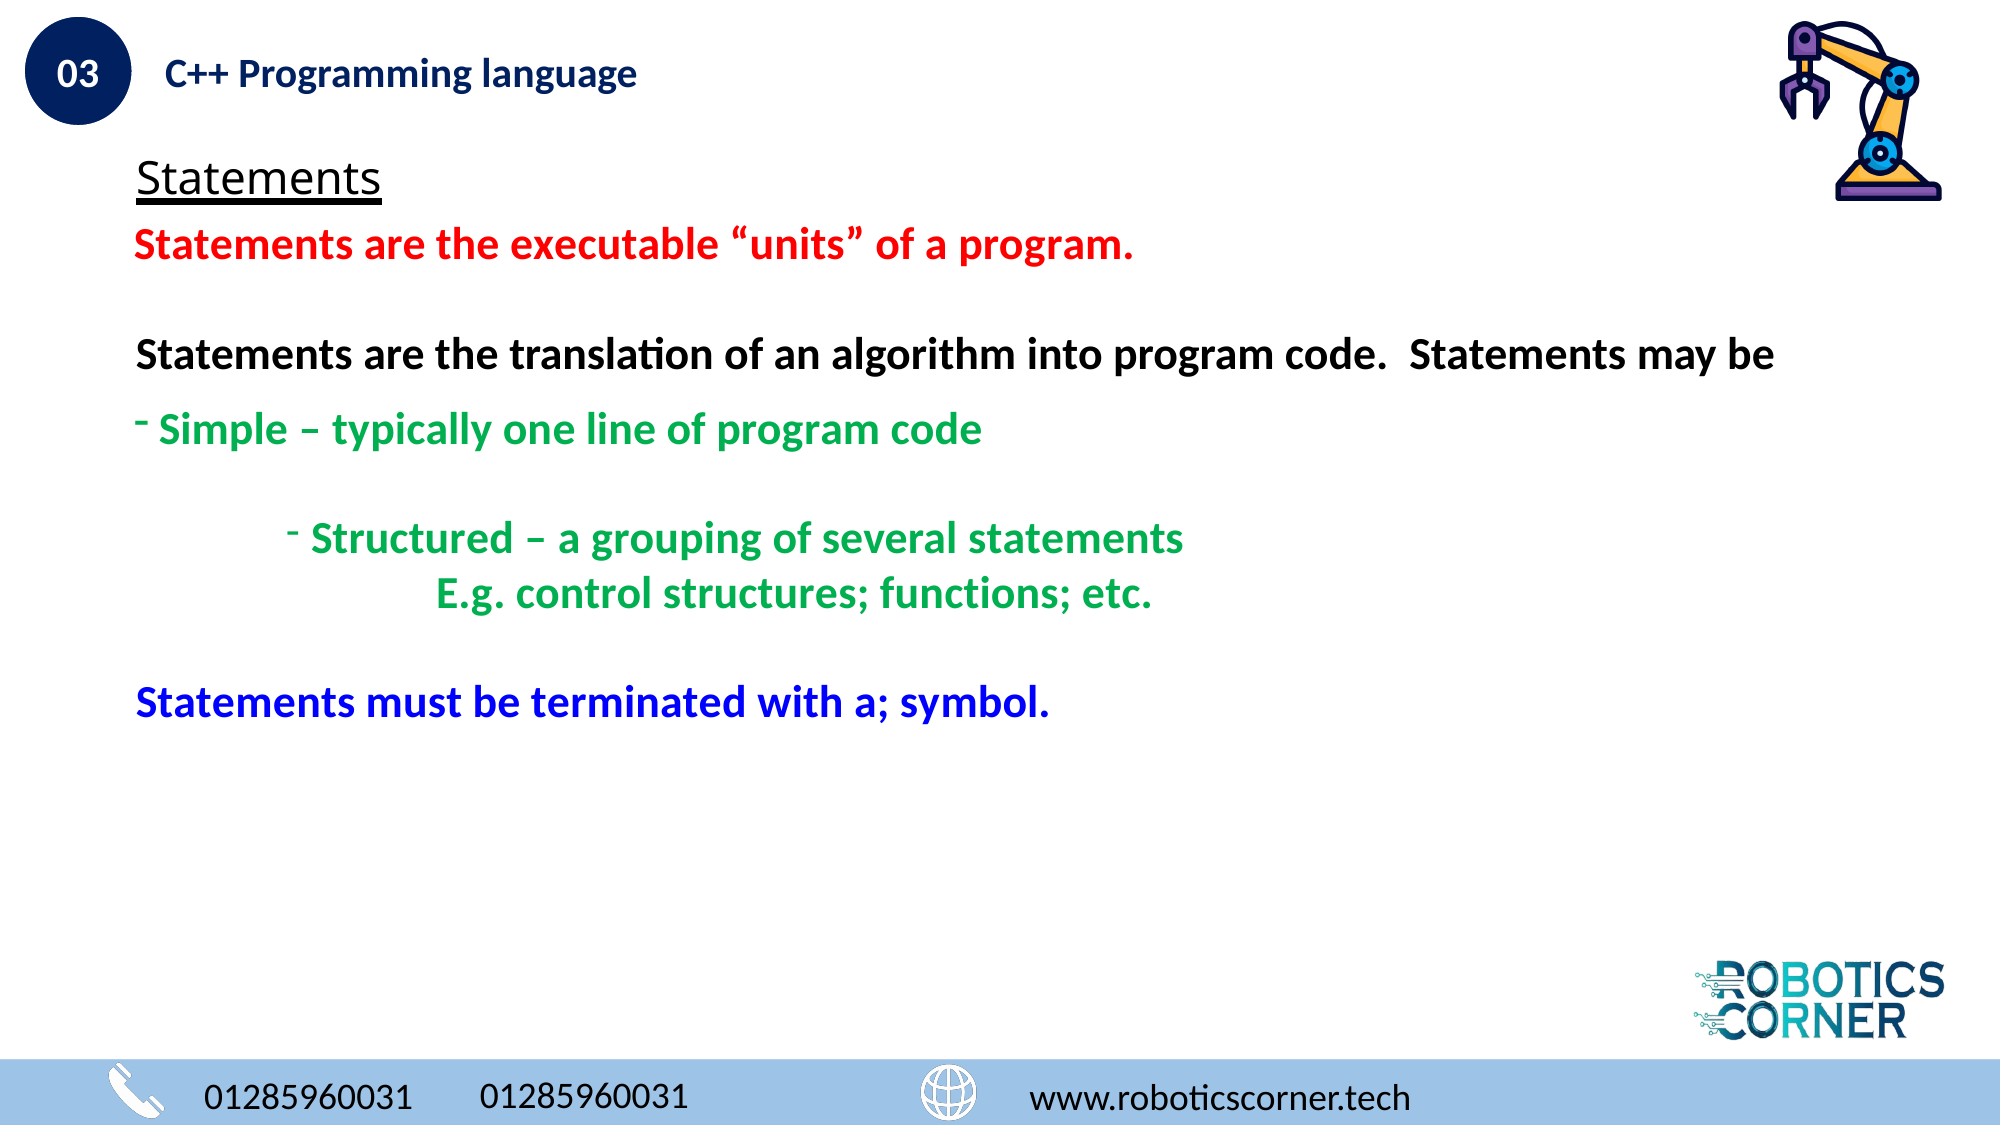

03
C++ Programming language
# Statements
Statements are the executable “units” of a program.
Statements are the translation of an algorithm into program code. Statements may be
Simple – typically one line of program code
Structured – a grouping of several statements
E.g. control structures; functions; etc.
Statements must be terminated with a; symbol.
01285960031
01285960031
www.roboticscorner.tech